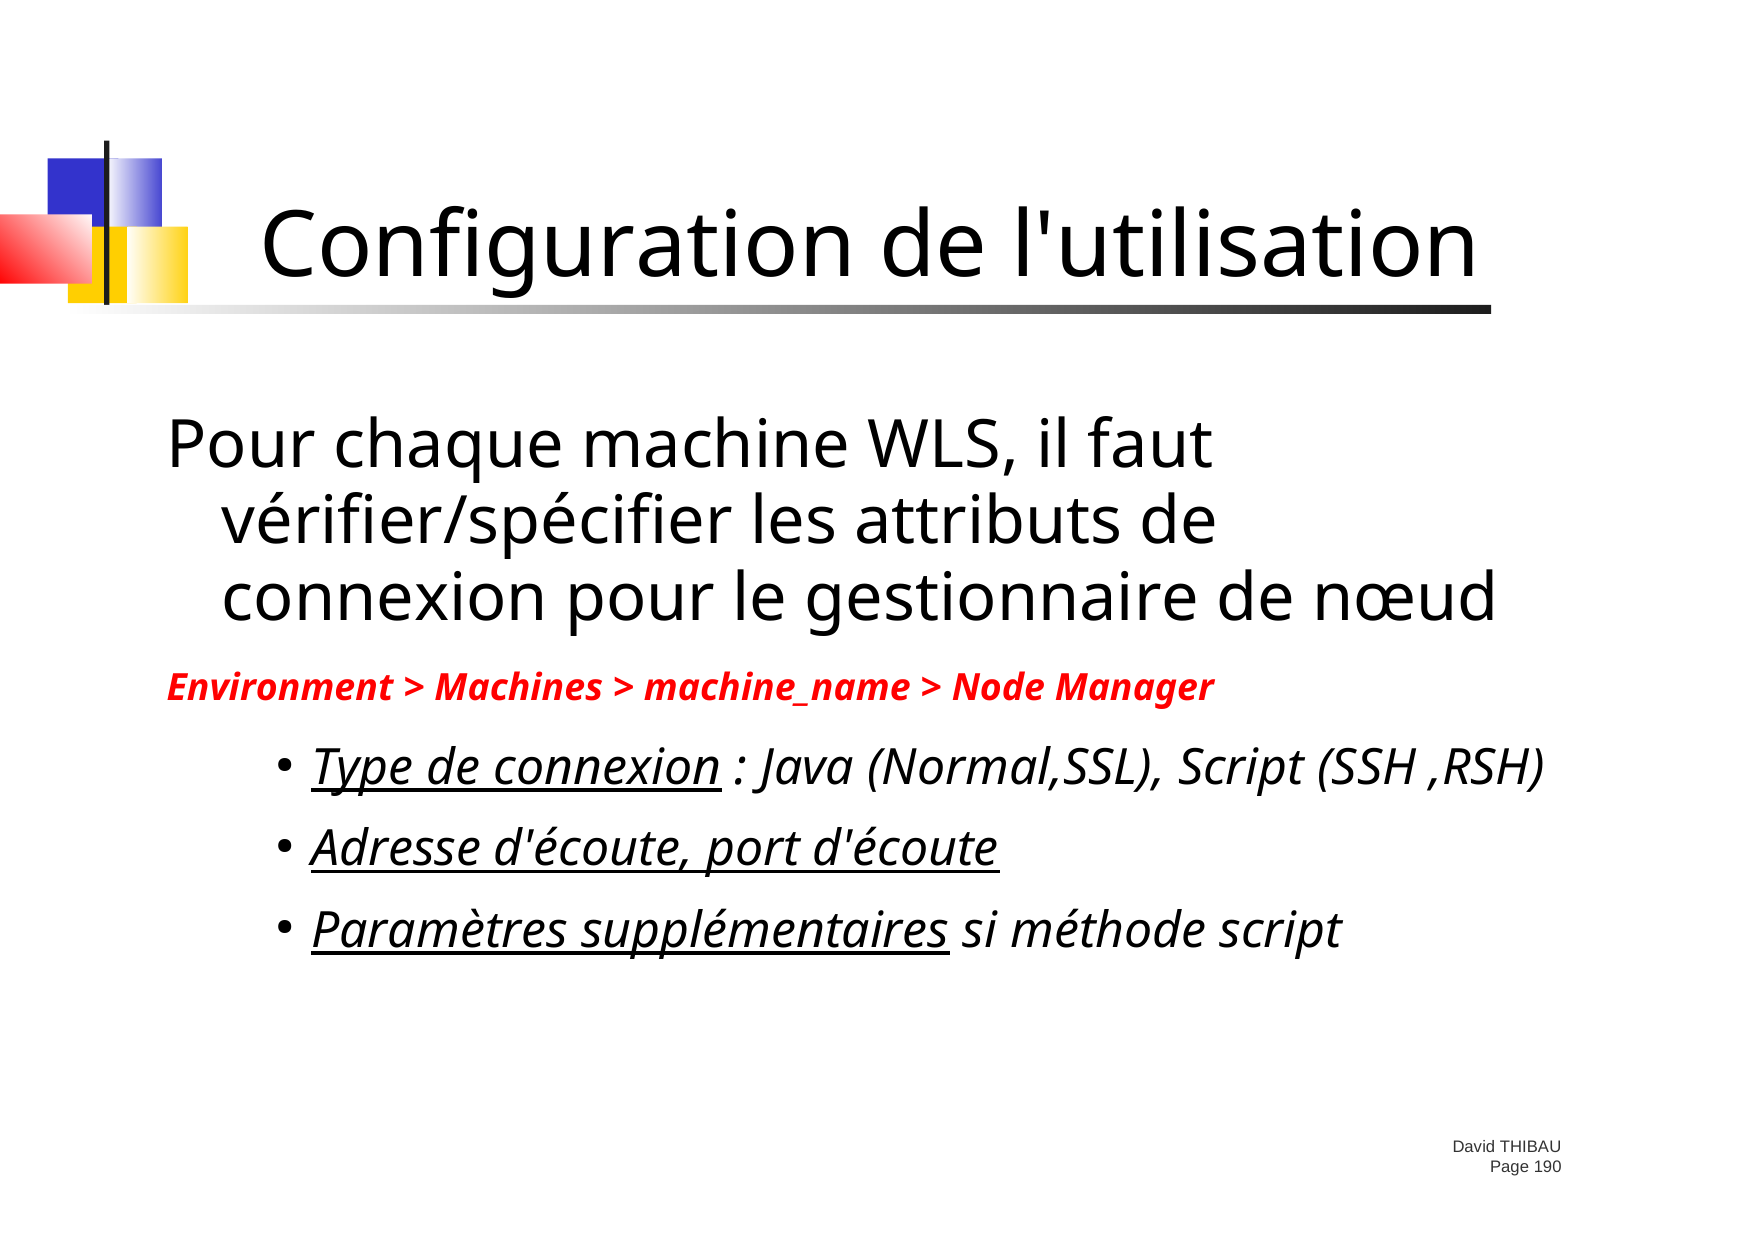

# Configuration de l'utilisation
Pour chaque machine WLS, il faut vérifier/spécifier les attributs de connexion pour le gestionnaire de nœud
Environment > Machines > machine_name > Node Manager
Type de connexion : Java (Normal,SSL), Script (SSH ,RSH)
Adresse d'écoute, port d'écoute
Paramètres supplémentaires si méthode script